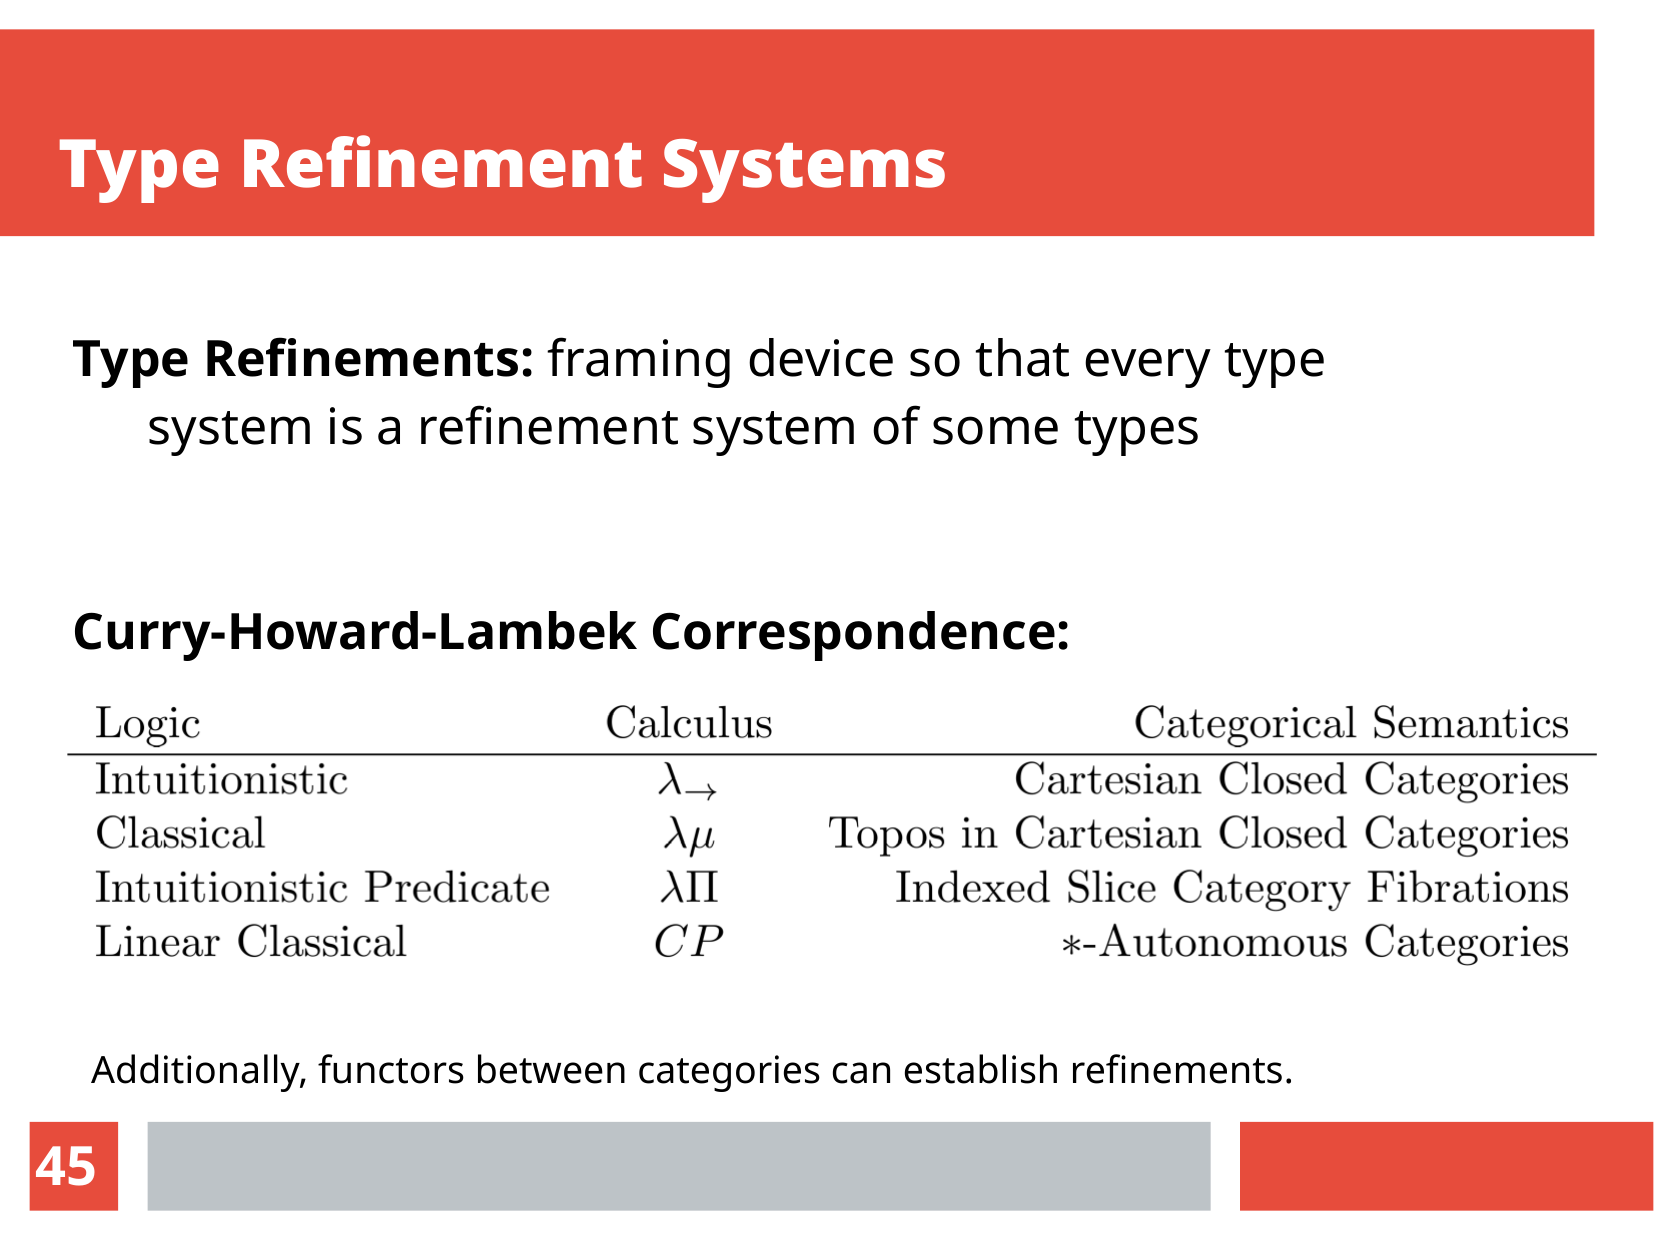

# Type Refinement Systems
Type Refinements: framing device so that every type
	system is a refinement system of some types
Curry-Howard-Lambek Correspondence:
Additionally, functors between categories can establish refinements.
45
83